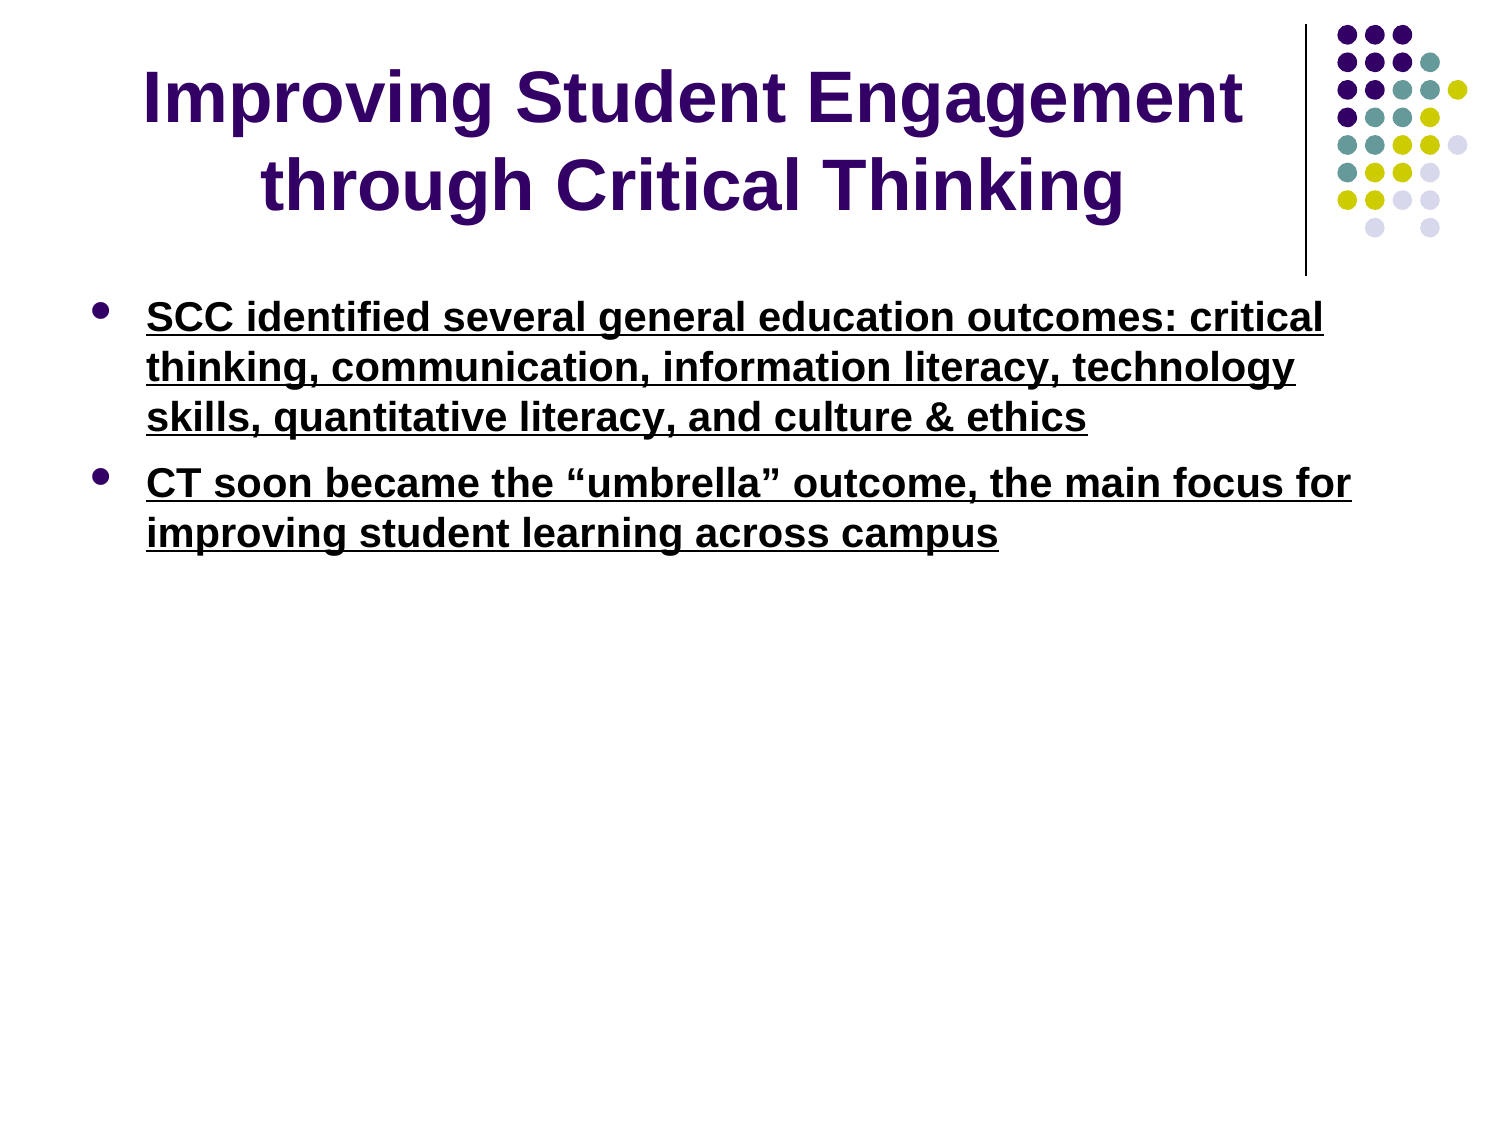

# Improving Student Engagement through Critical Thinking
SCC identified several general education outcomes: critical thinking, communication, information literacy, technology skills, quantitative literacy, and culture & ethics
CT soon became the “umbrella” outcome, the main focus for improving student learning across campus